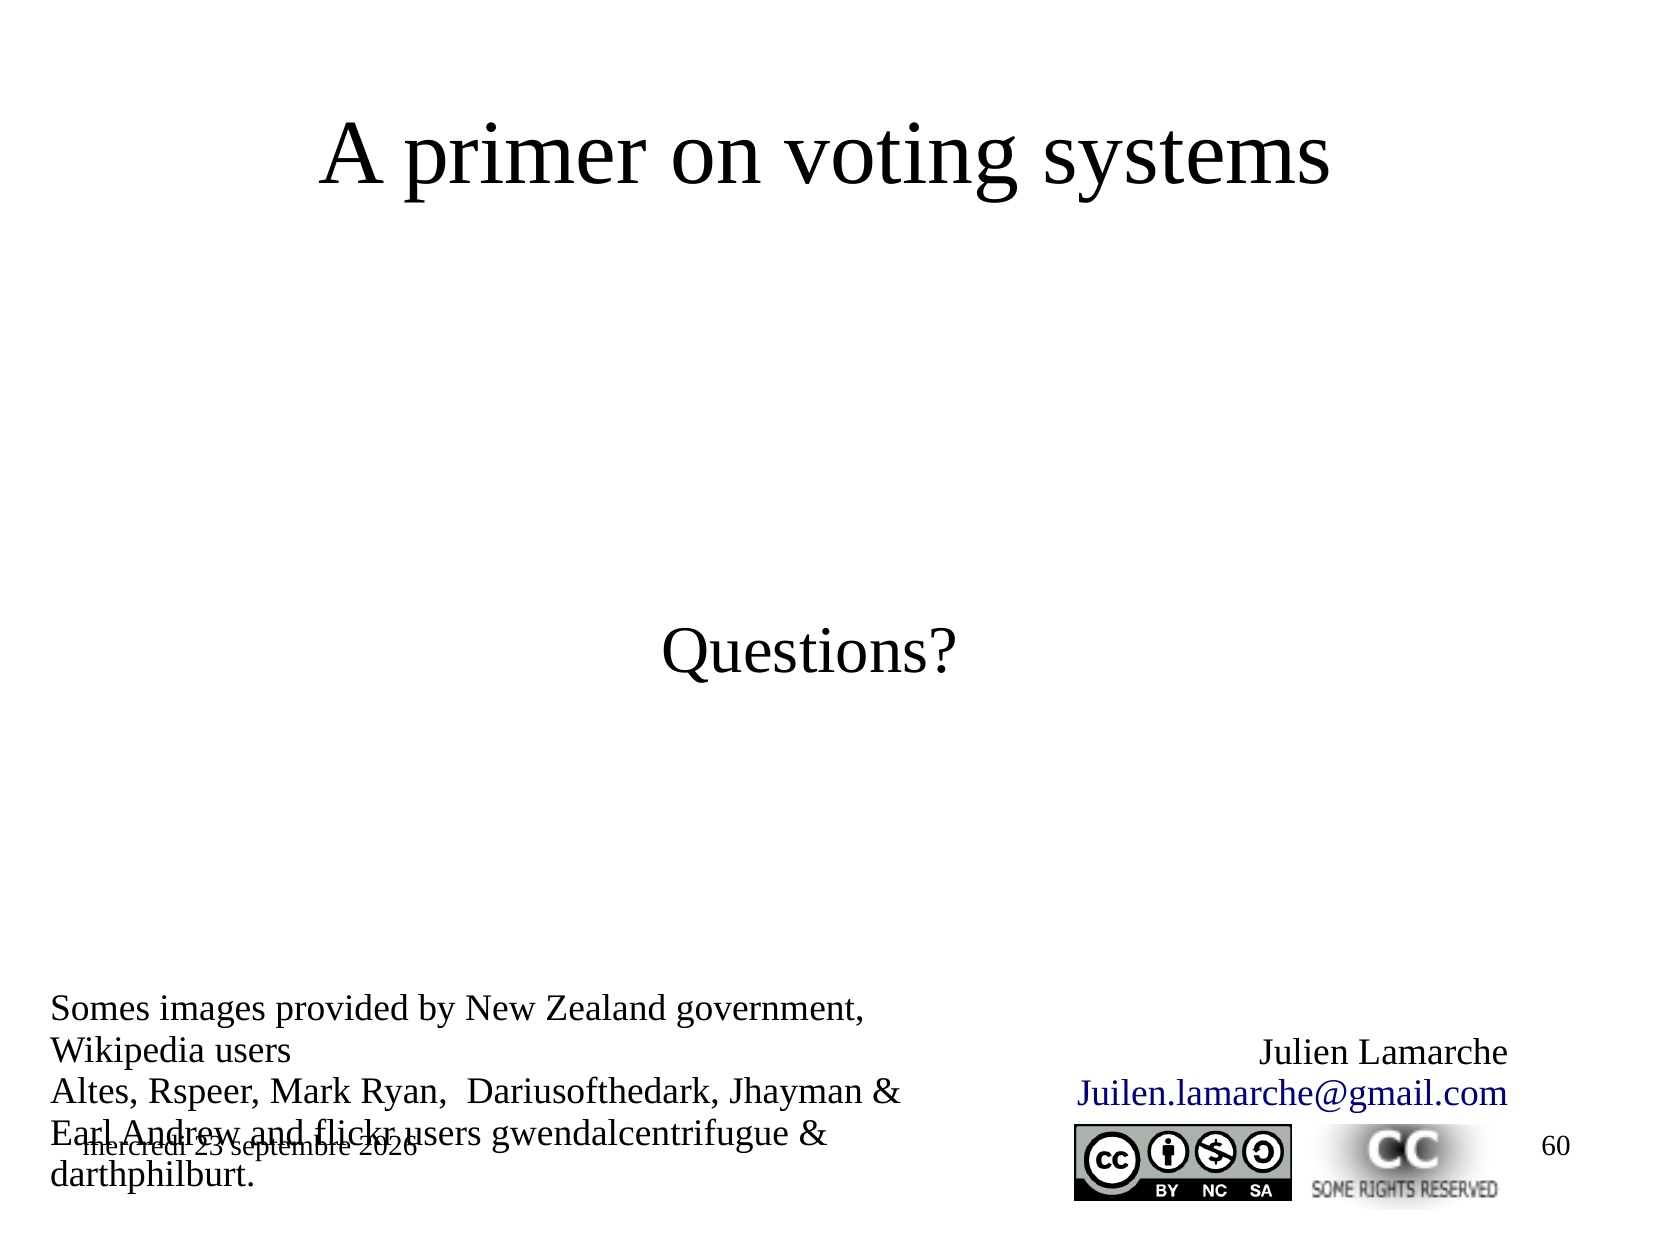

# A primer on voting systems
Questions?
Somes images provided by New Zealand government, Wikipedia users
Altes, Rspeer, Mark Ryan, Dariusofthedark, Jhayman & Earl Andrew and flickr users gwendalcentrifugue & darthphilburt.
Julien Lamarche
Juilen.lamarche@gmail.com
60